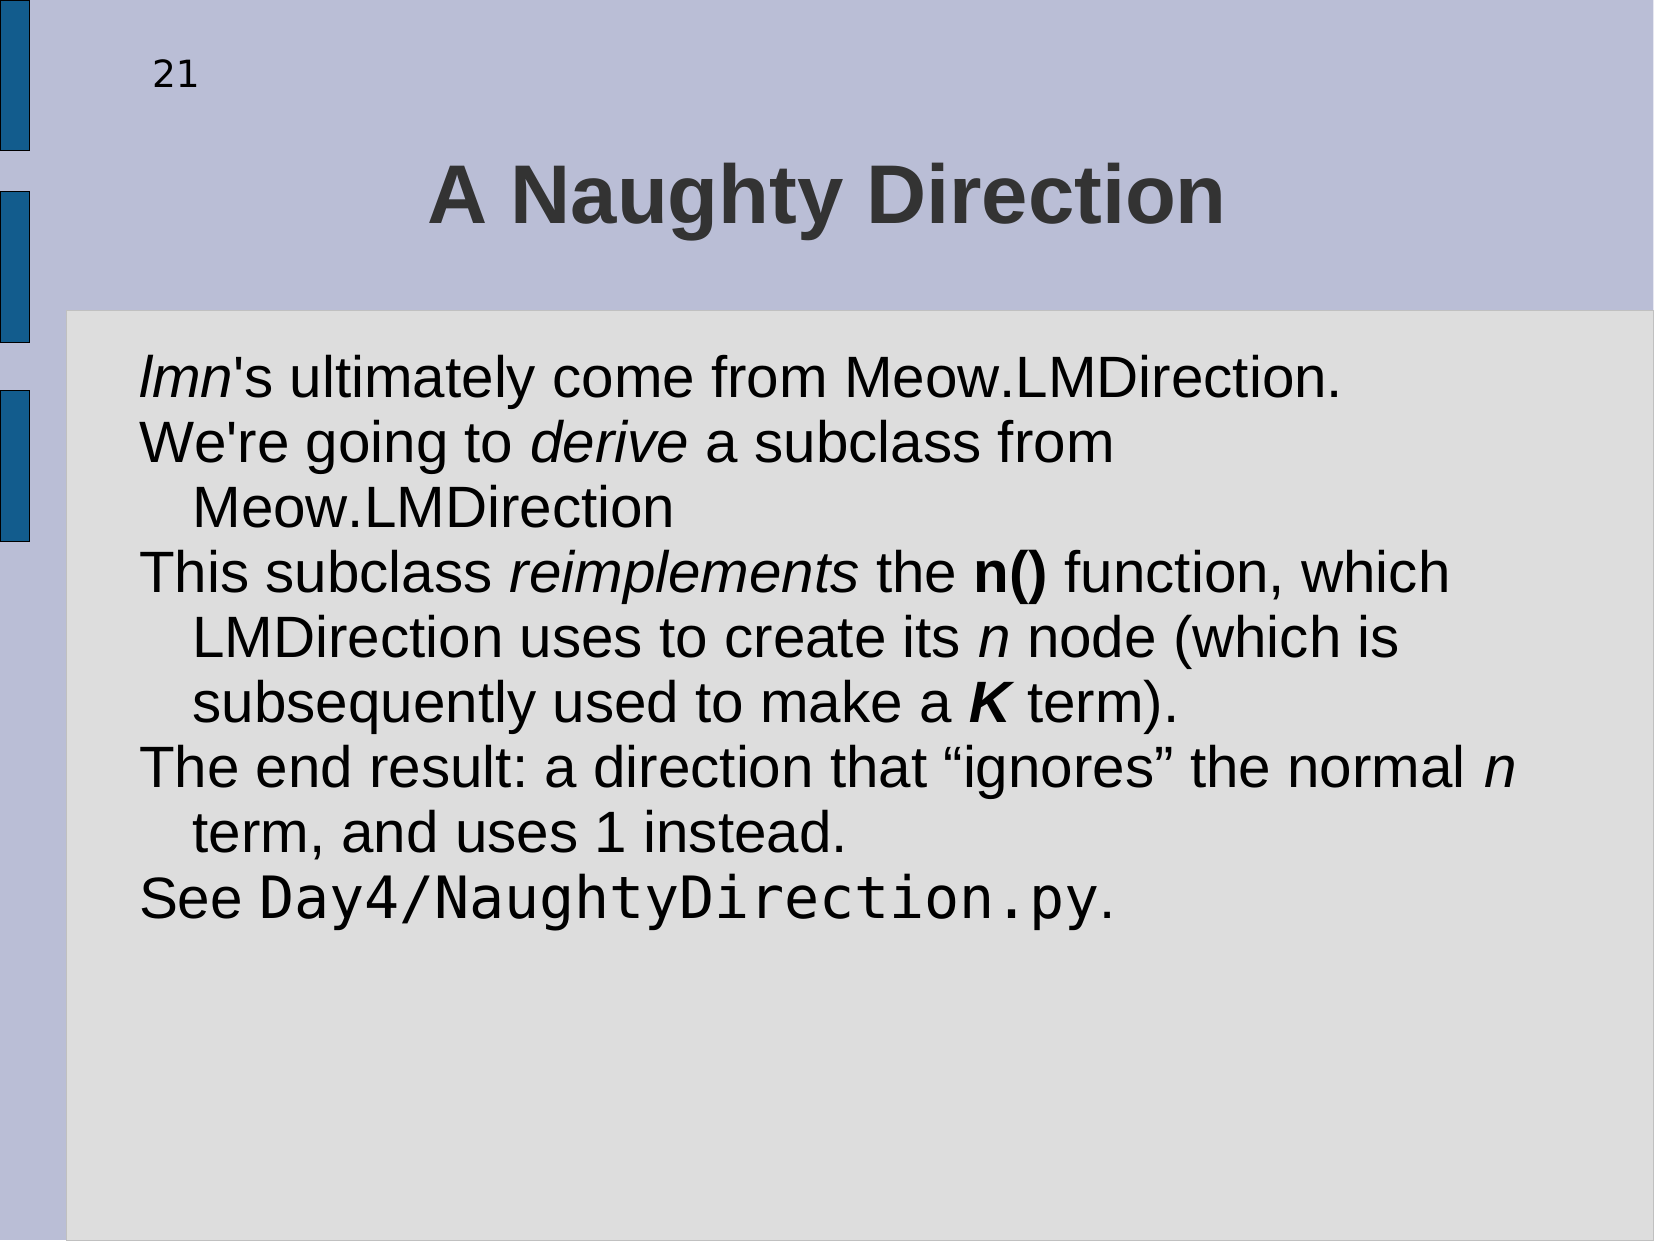

# A Naughty Direction
lmn's ultimately come from Meow.LMDirection.
We're going to derive a subclass from Meow.LMDirection
This subclass reimplements the n() function, which LMDirection uses to create its n node (which is subsequently used to make a K term).
The end result: a direction that “ignores” the normal n term, and uses 1 instead.
See Day4/NaughtyDirection.py.